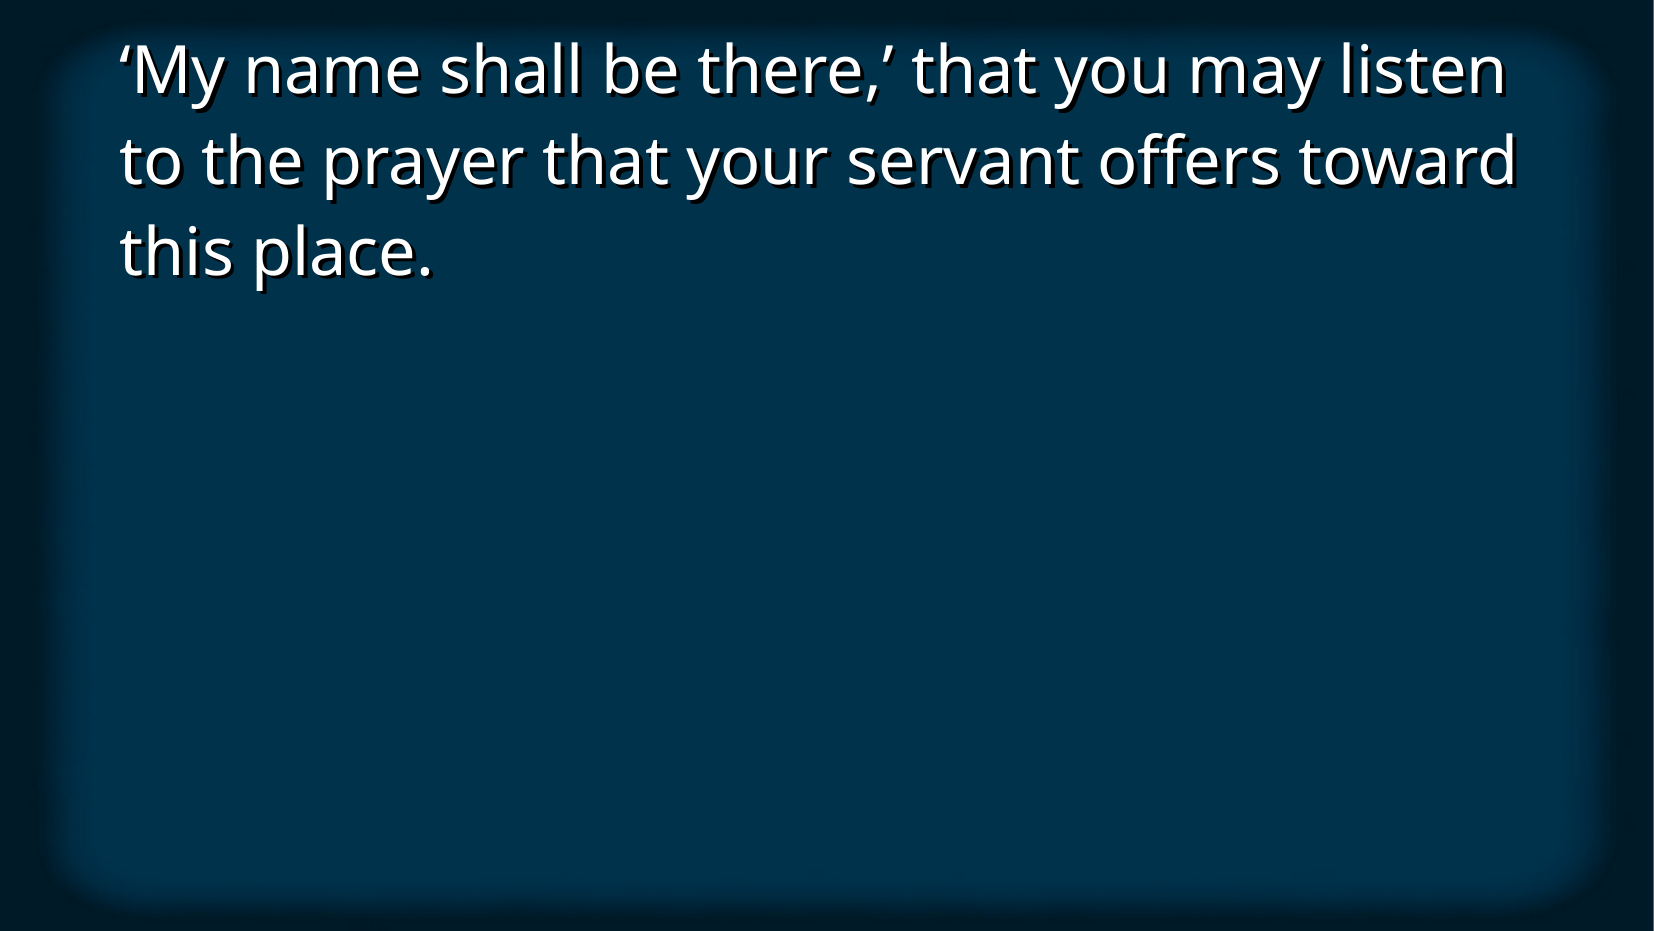

‘My name shall be there,’ that you may listen to the prayer that your servant offers toward this place.